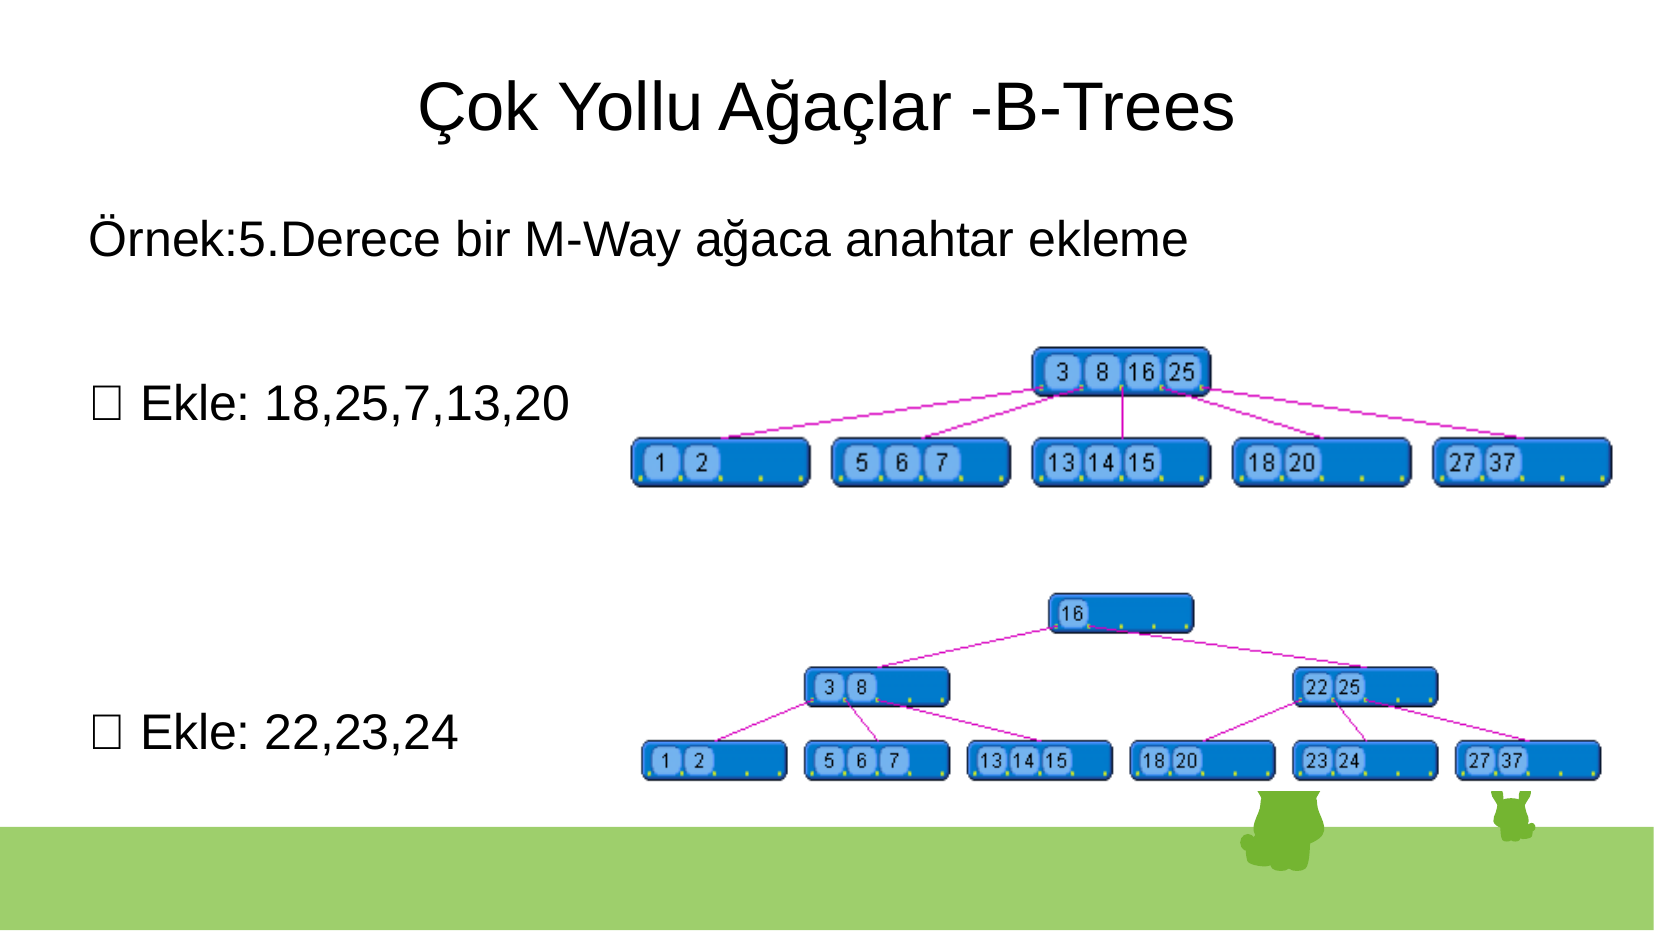

# Çok Yollu Ağaçlar -B-Trees
Örnek:5.Derece bir M-Way ağaca anahtar ekleme
 Ekle: 18,25,7,13,20
 Ekle: 22,23,24